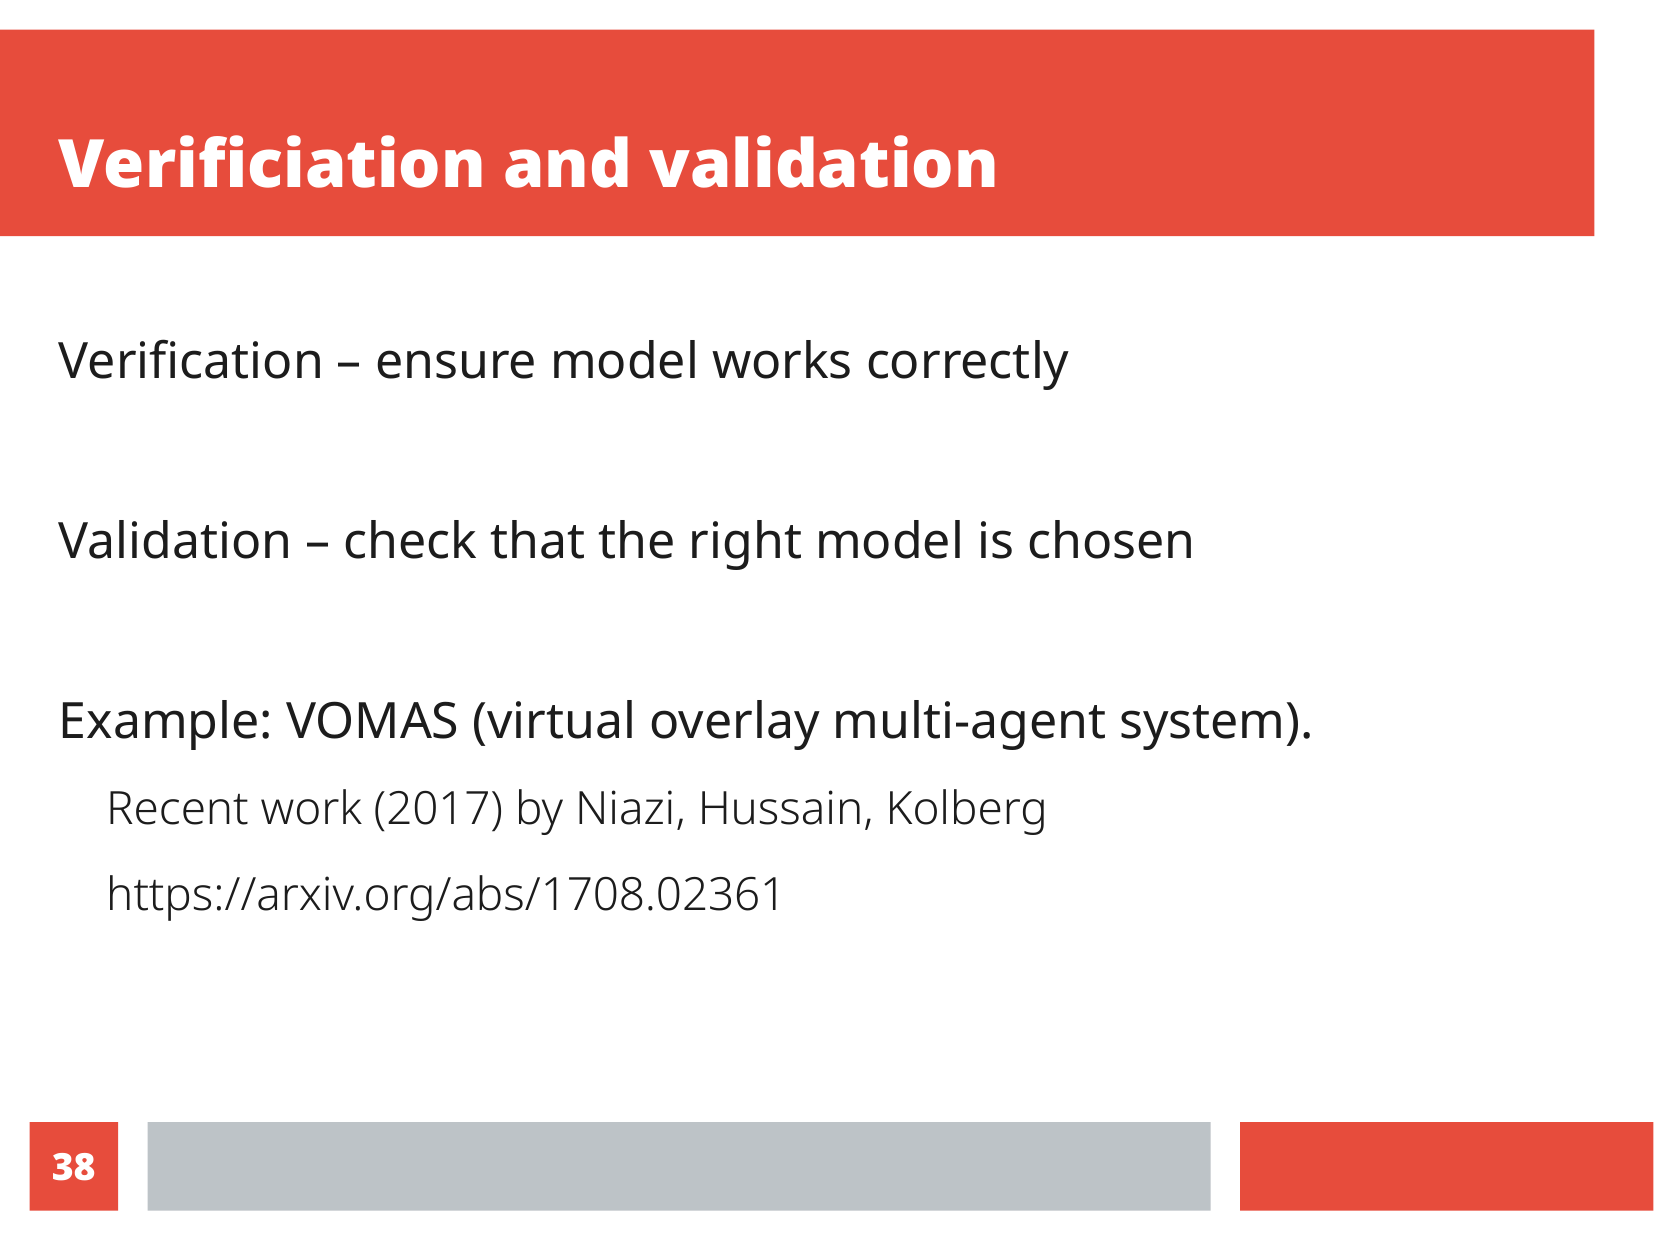

# Verificiation and validation
Verification – ensure model works correctly
Validation – check that the right model is chosen
Example: VOMAS (virtual overlay multi-agent system).
Recent work (2017) by Niazi, Hussain, Kolberg
https://arxiv.org/abs/1708.02361
38